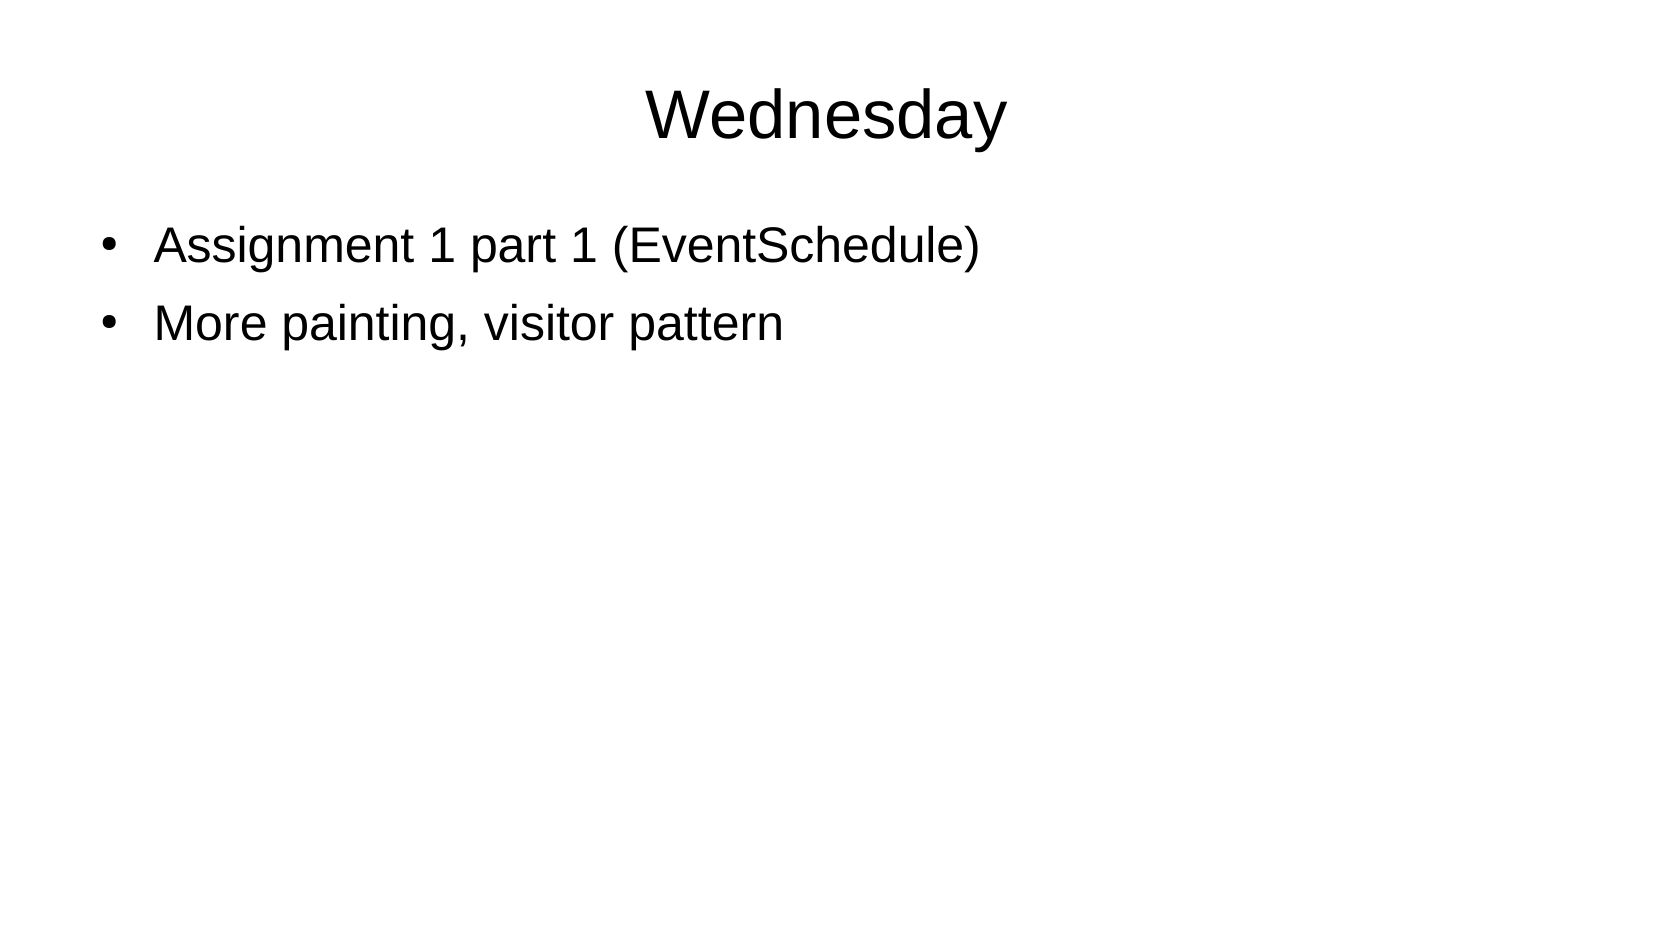

# Wednesday
Assignment 1 part 1 (EventSchedule)
More painting, visitor pattern